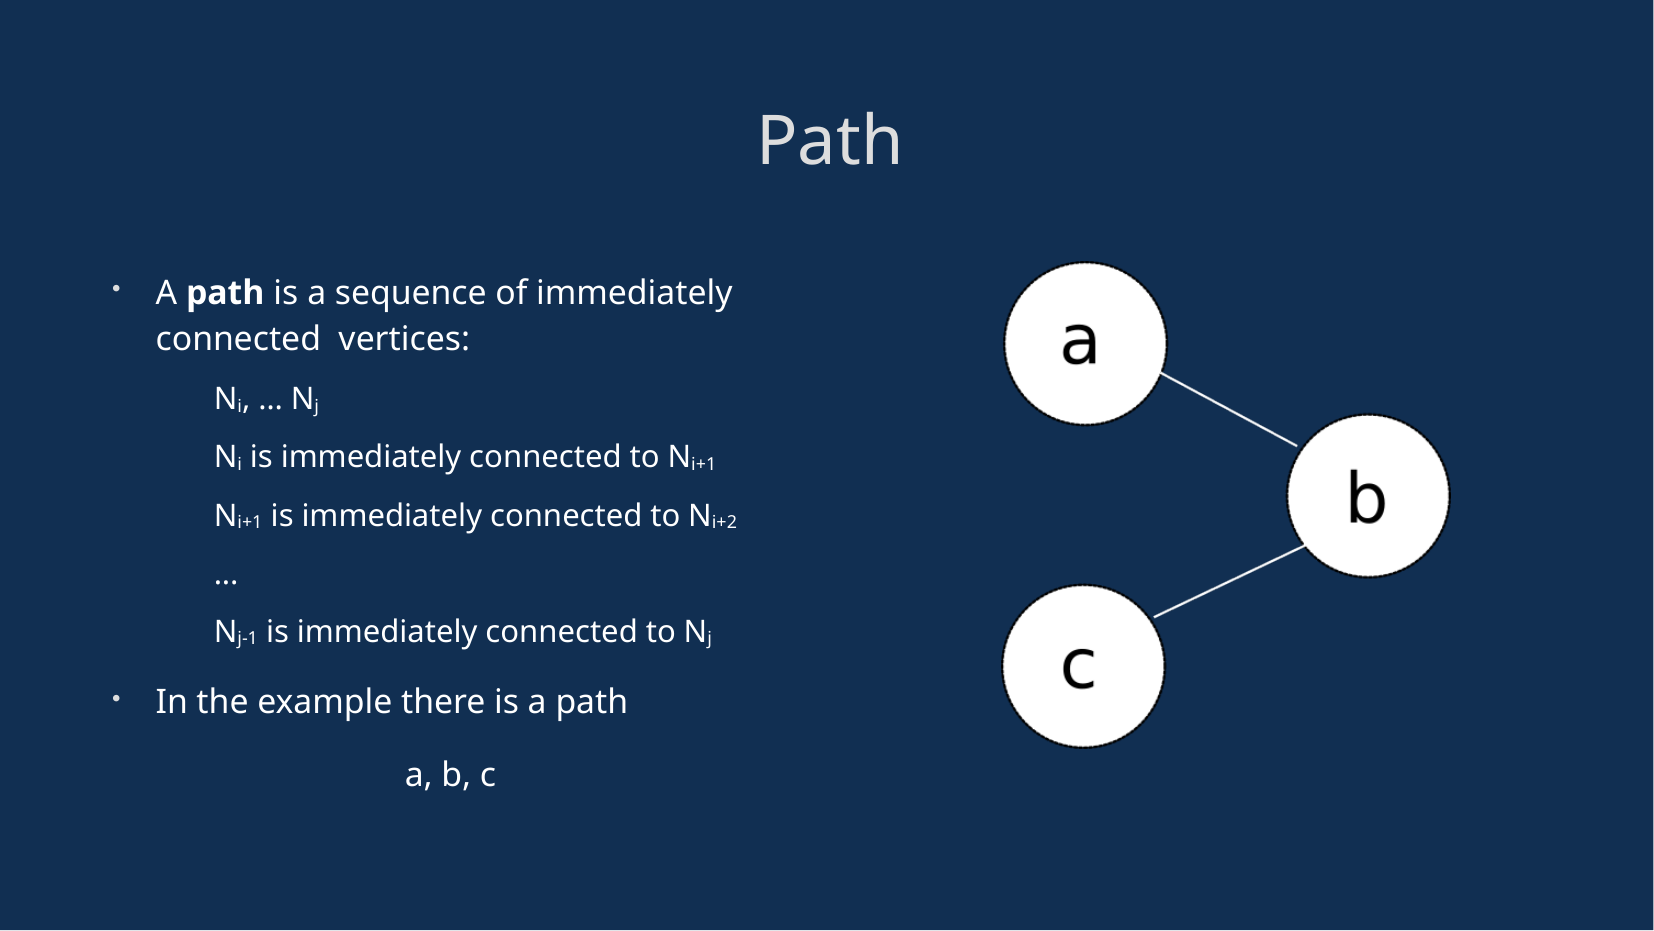

# Path
A path is a sequence of immediately connected vertices:
Ni, … Nj
Ni is immediately connected to Ni+1
Ni+1 is immediately connected to Ni+2
...
Nj-1 is immediately connected to Nj
In the example there is a path
a, b, c